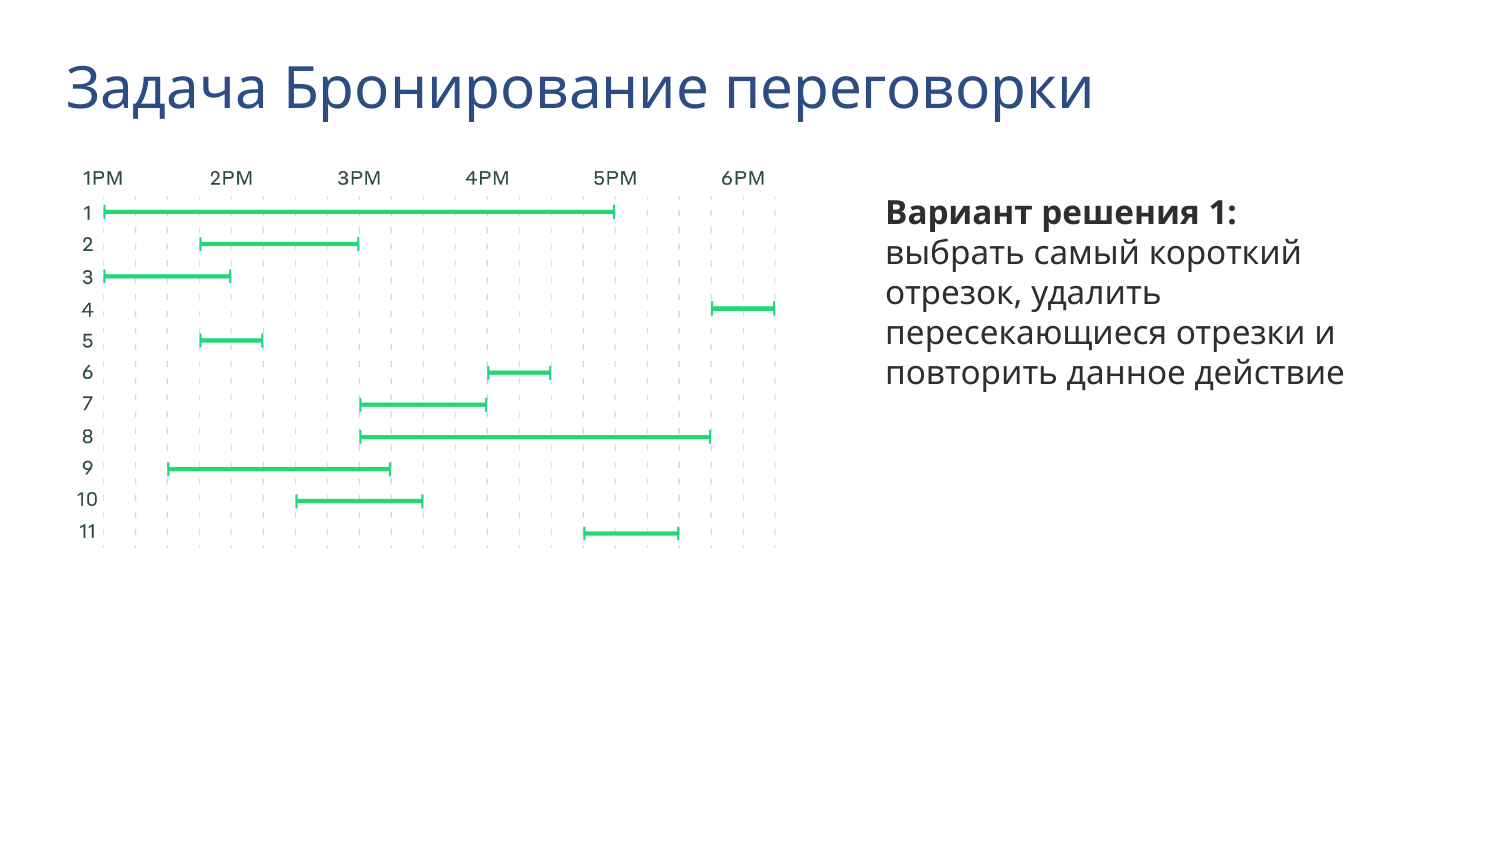

# Задача Бронирование переговорки
Вариант решения 1:
выбрать самый короткий отрезок, удалить пересекающиеся отрезки и повторить данное действие